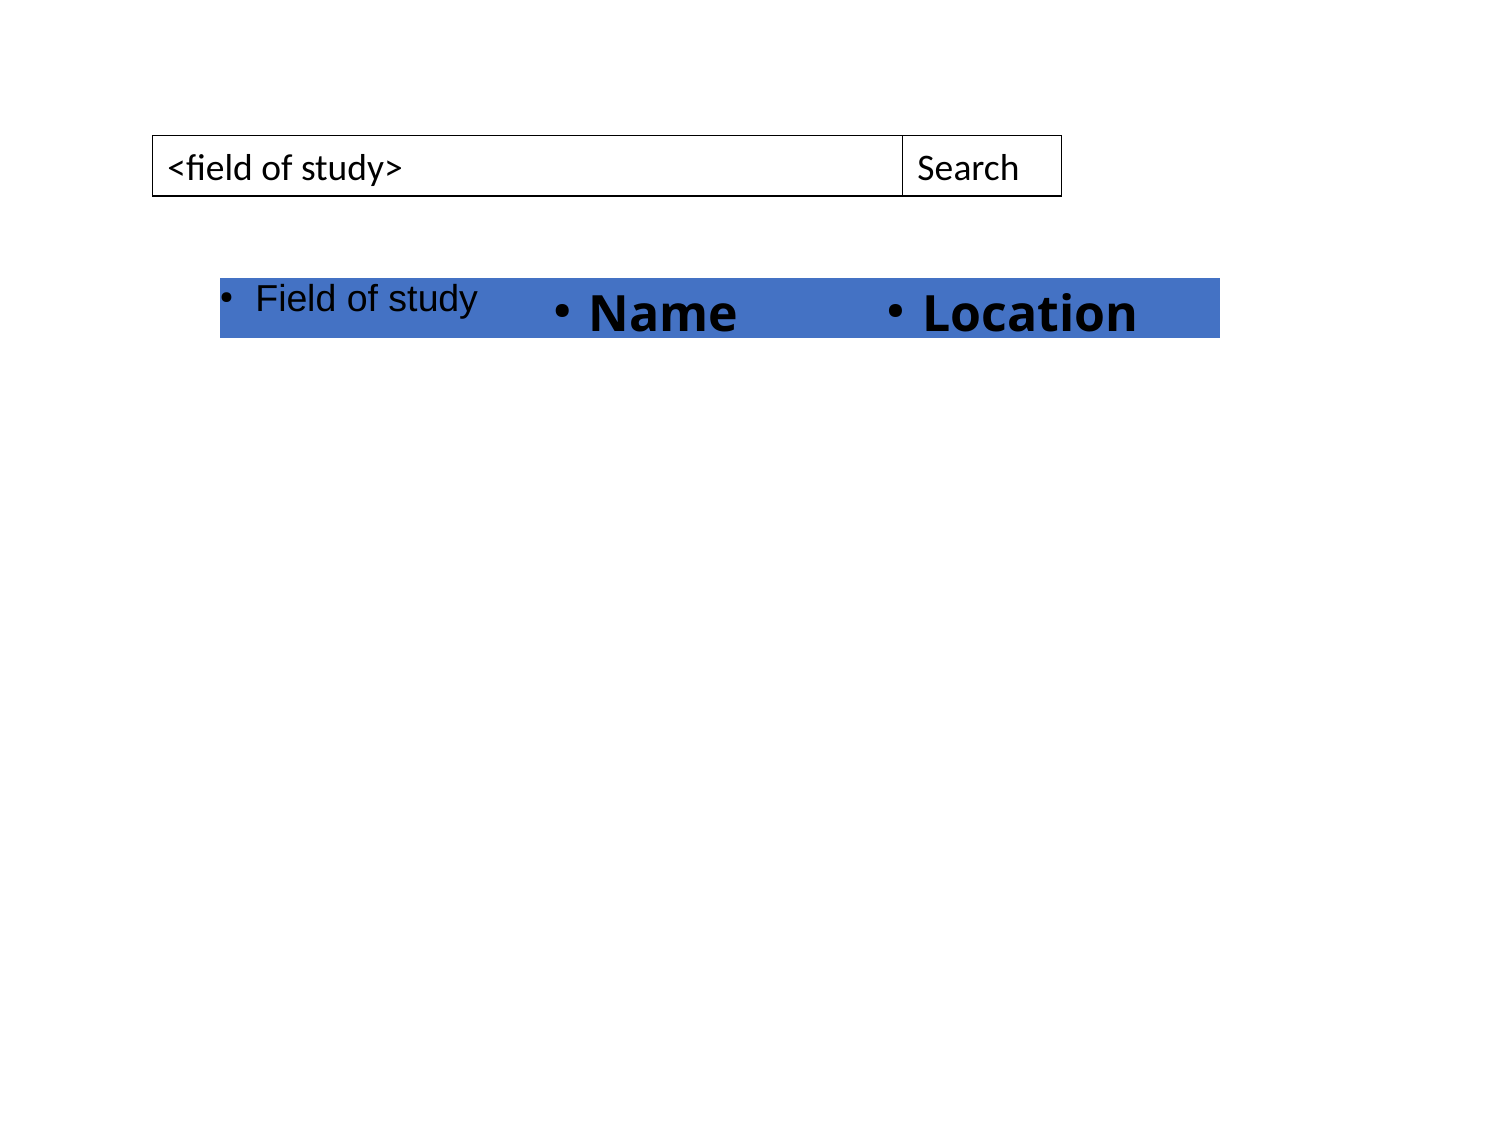

<field of study>
Search
| Field of study | Name | Location |
| --- | --- | --- |